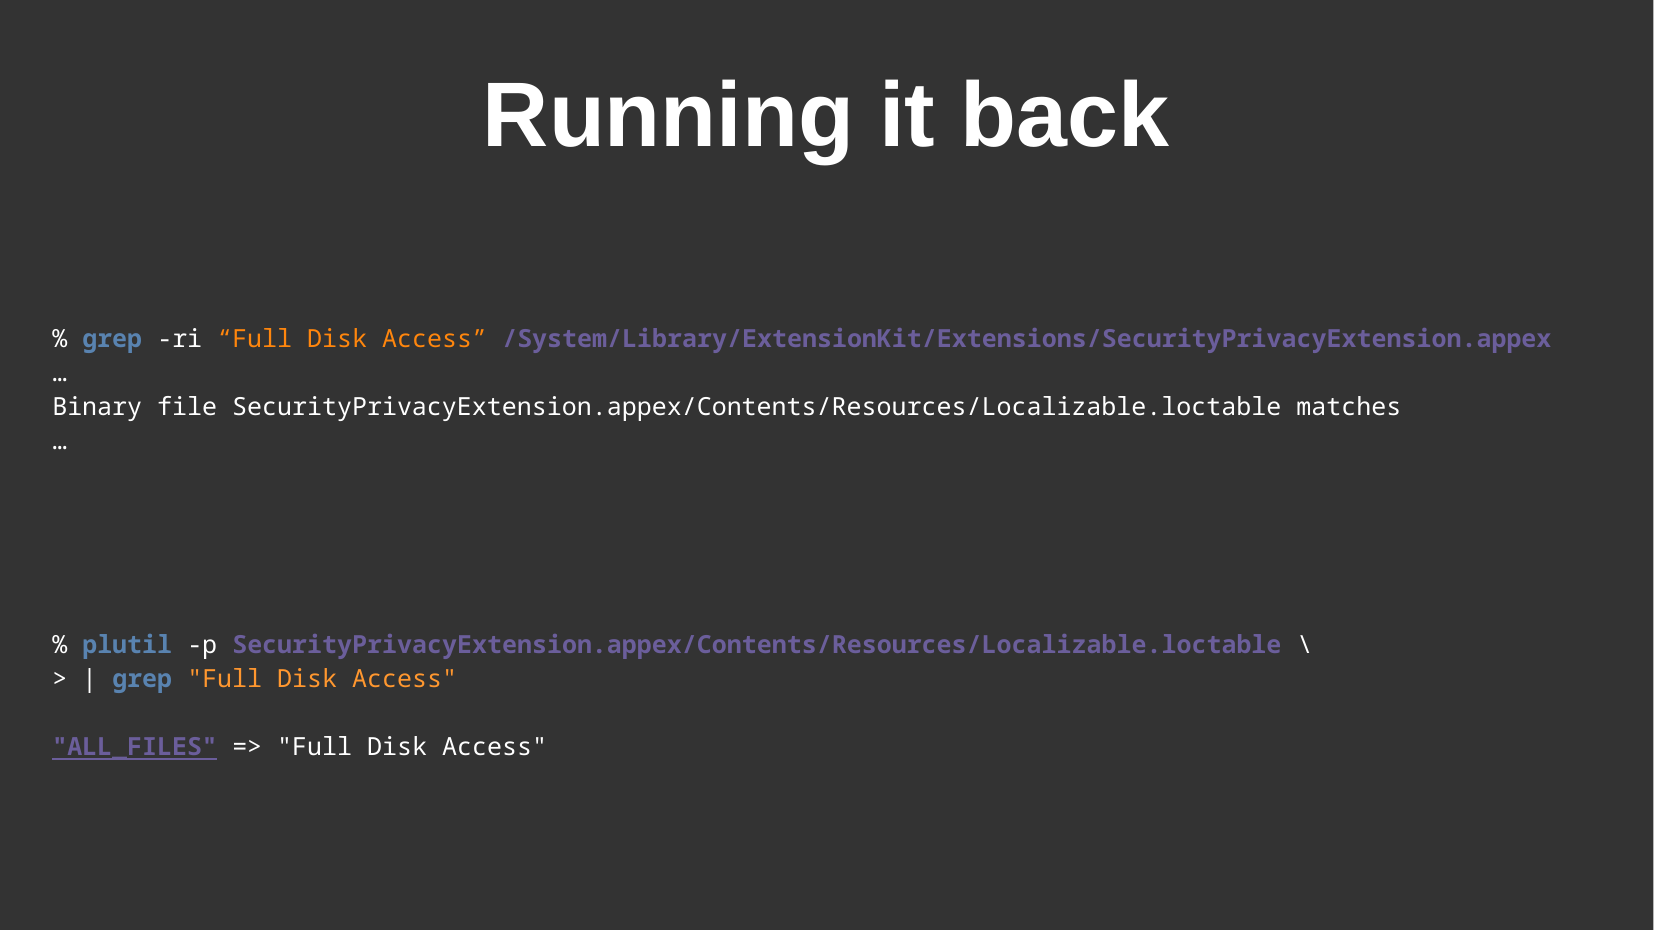

# Running it back
% grep -ri “Full Disk Access” /System/Library/ExtensionKit/Extensions/SecurityPrivacyExtension.appex
…
Binary file SecurityPrivacyExtension.appex/Contents/Resources/Localizable.loctable matches
…
% plutil -p SecurityPrivacyExtension.appex/Contents/Resources/Localizable.loctable \
> | grep "Full Disk Access"
"ALL_FILES" => "Full Disk Access"